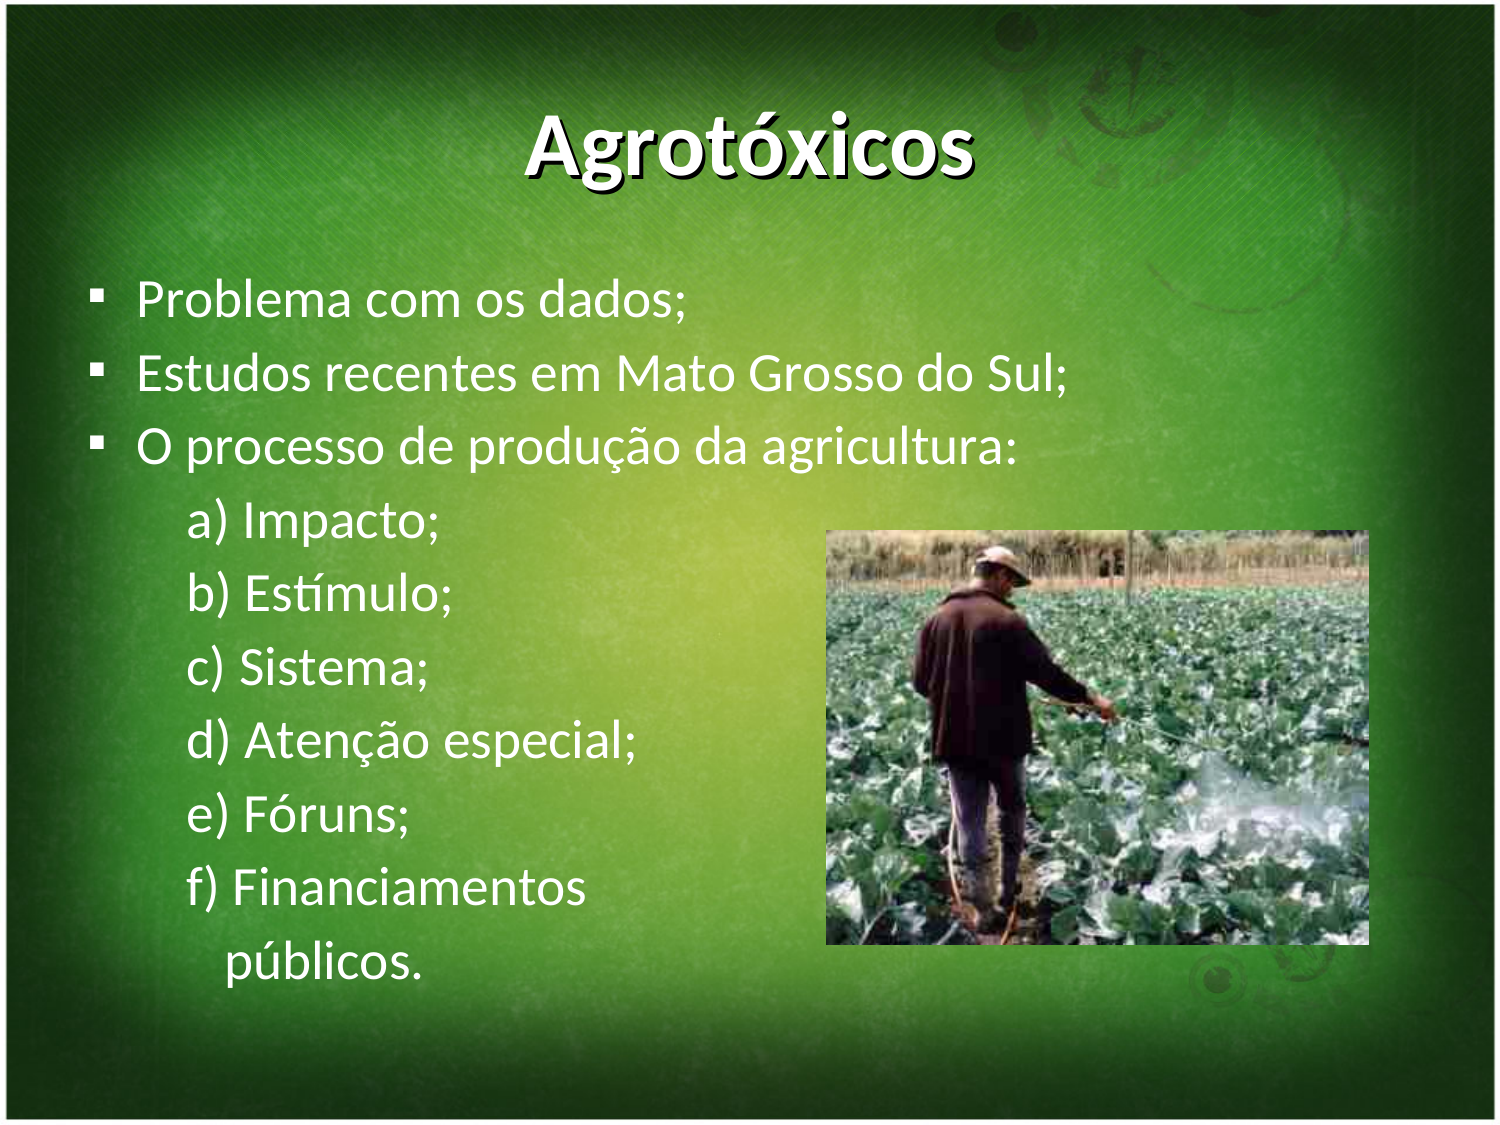

# Agrotóxicos
Problema com os dados;
Estudos recentes em Mato Grosso do Sul;
O processo de produção da agricultura:
 a) Impacto;
 b) Estímulo;
 c) Sistema;
 d) Atenção especial;
 e) Fóruns;
 f) Financiamentos
 públicos.